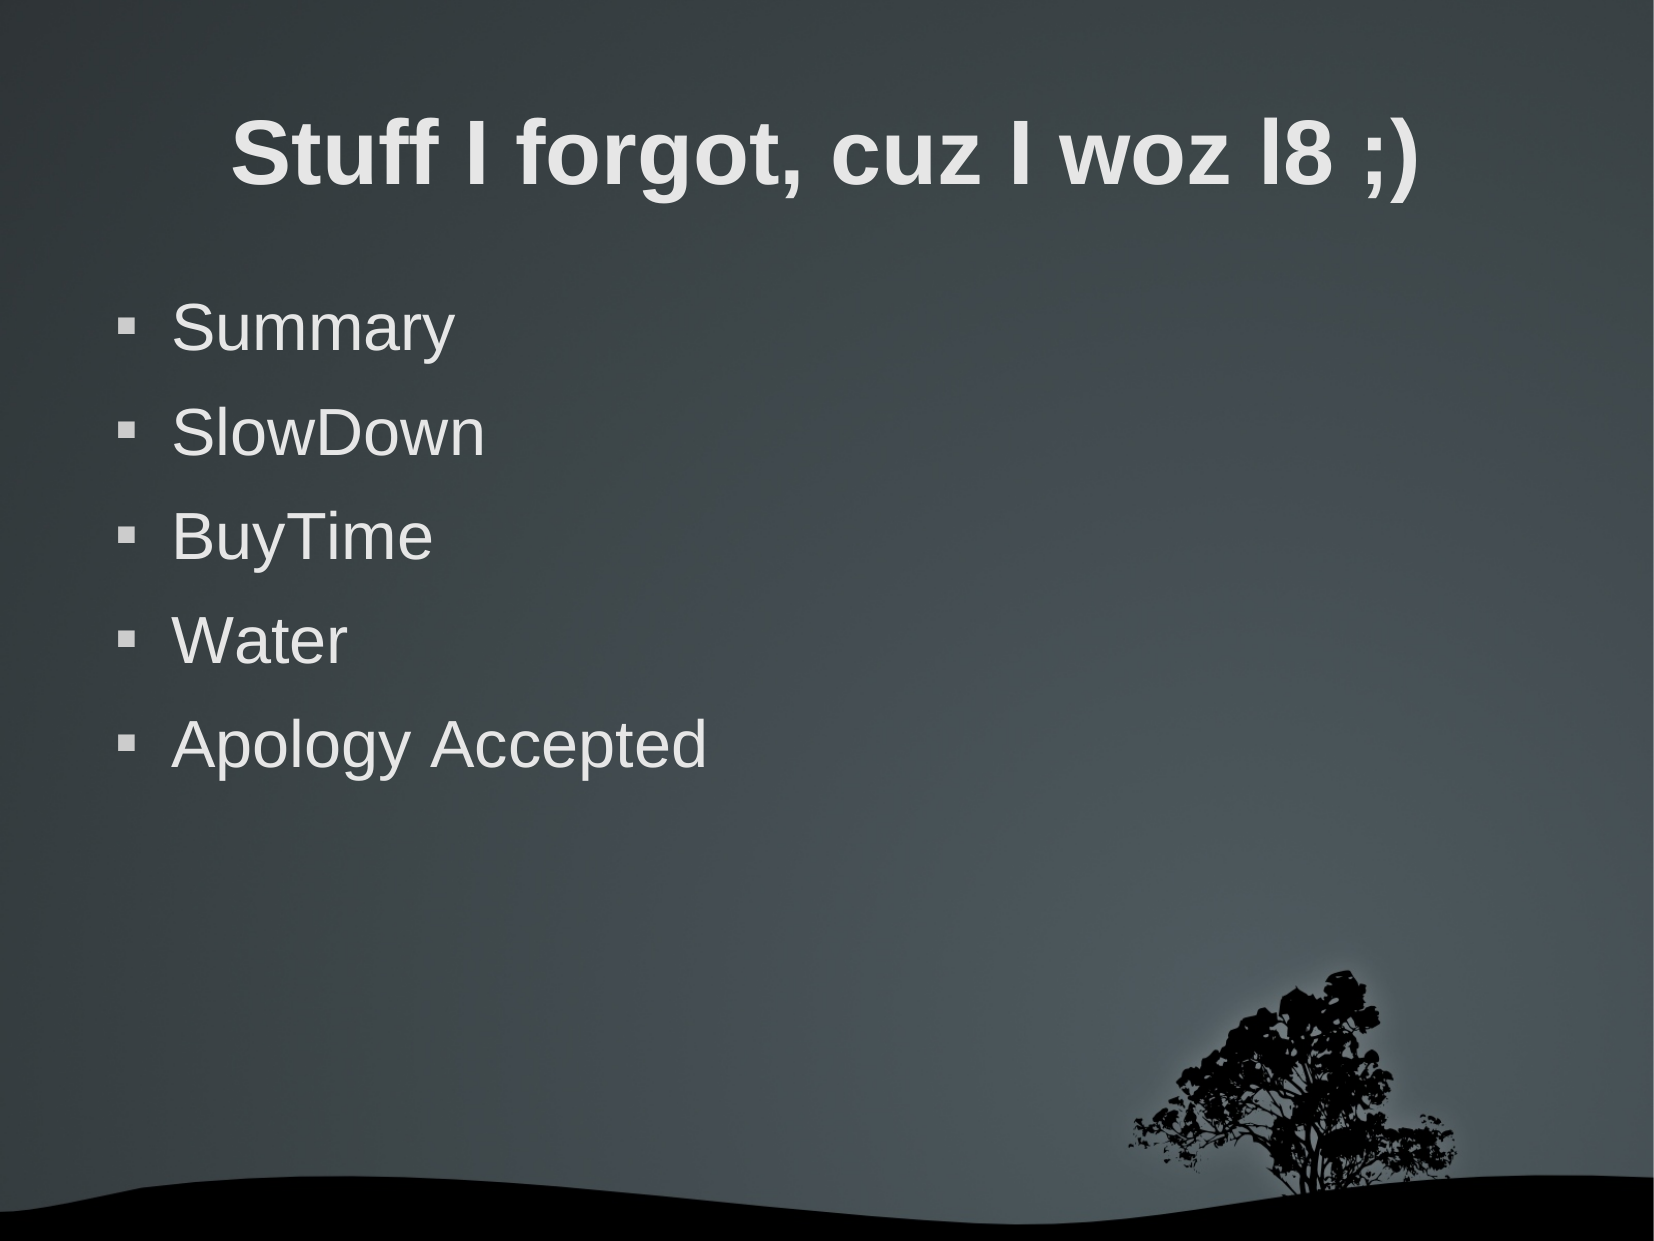

# Stuff I forgot, cuz I woz l8 ;)
Summary
SlowDown
BuyTime
Water
Apology Accepted